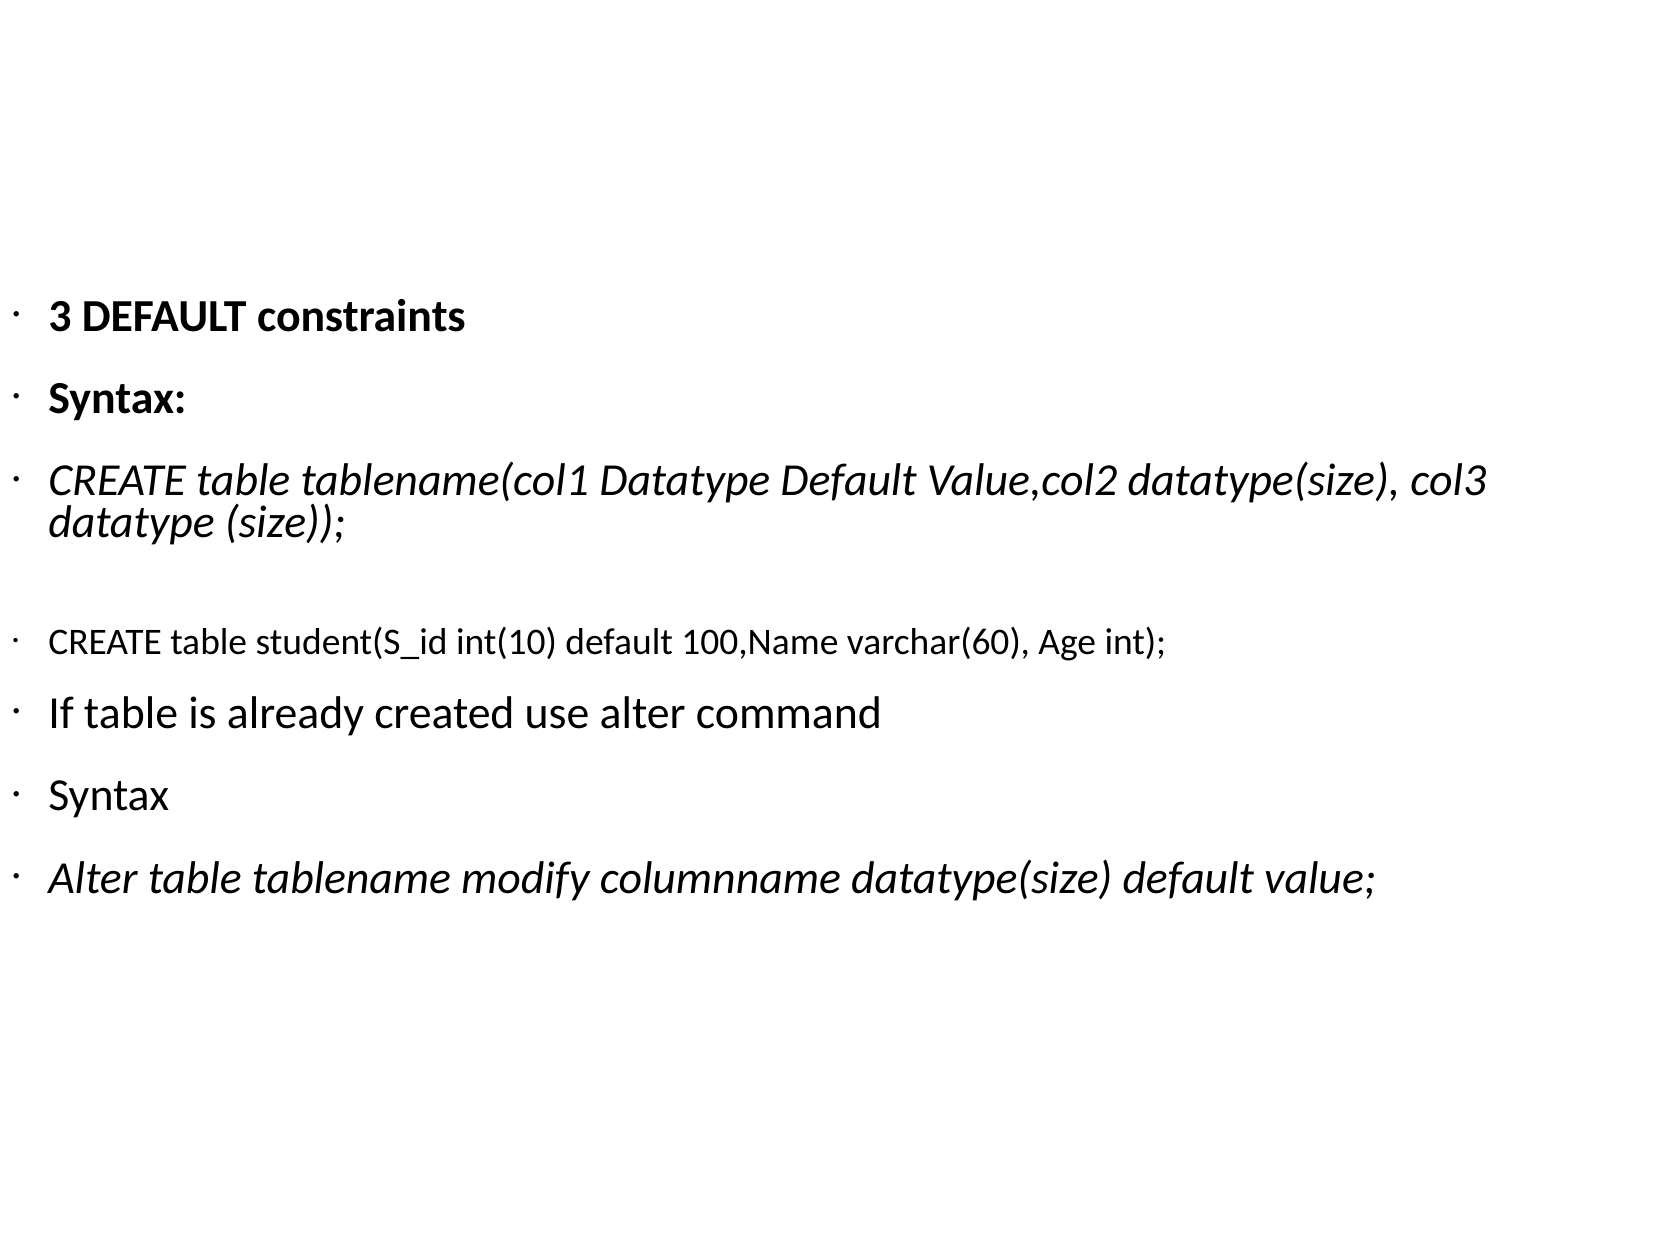

3 DEFAULT constraints
Syntax:
CREATE table tablename(col1 Datatype Default Value,col2 datatype(size), col3 datatype (size));
CREATE table student(S_id int(10) default 100,Name varchar(60), Age int);
If table is already created use alter command
Syntax
Alter table tablename modify columnname datatype(size) default value;